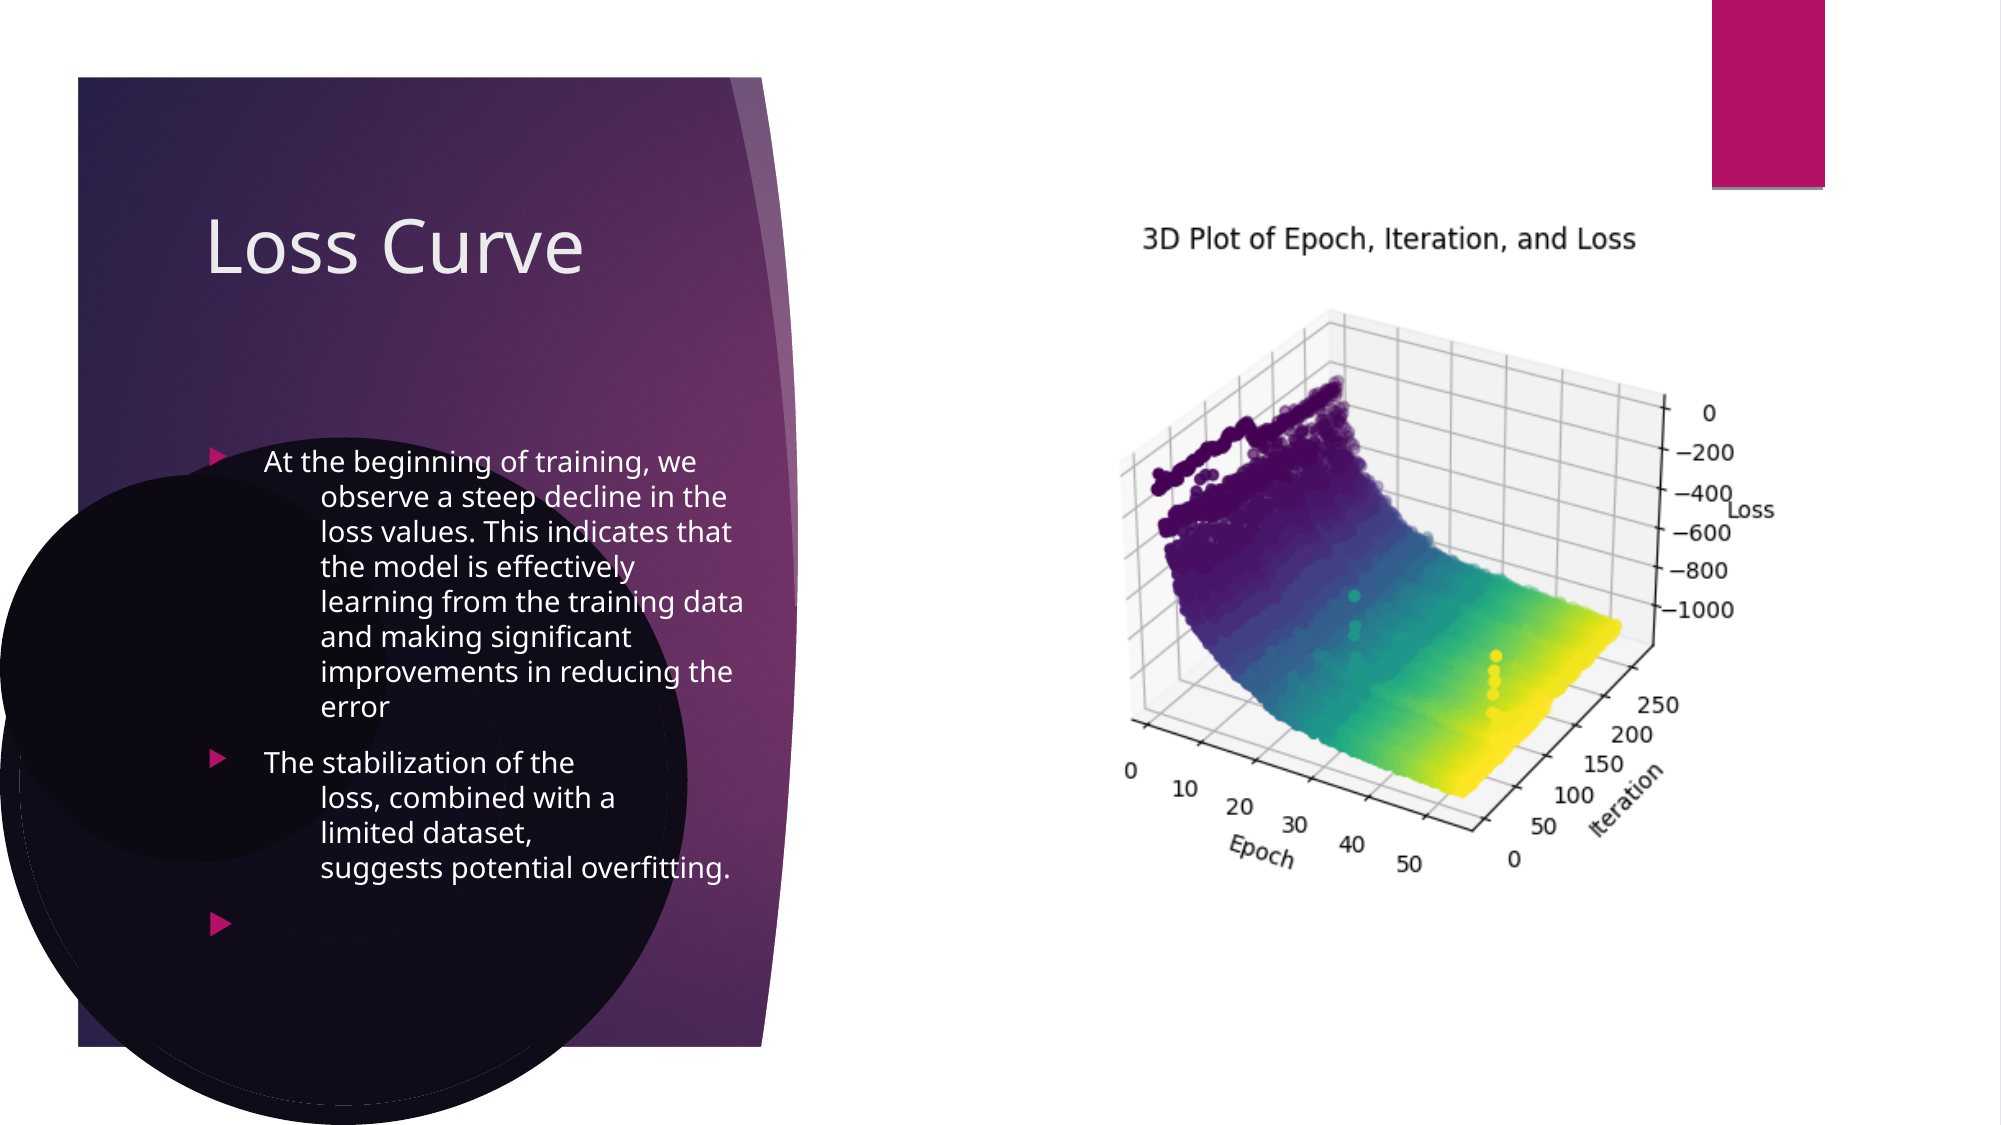

# Loss Curve
At the beginning of training, we observe a steep decline in the loss values. This indicates that the model is effectively learning from the training data and making significant improvements in reducing the error
The stabilization of the loss, combined with a limited dataset, suggests potential overfitting.